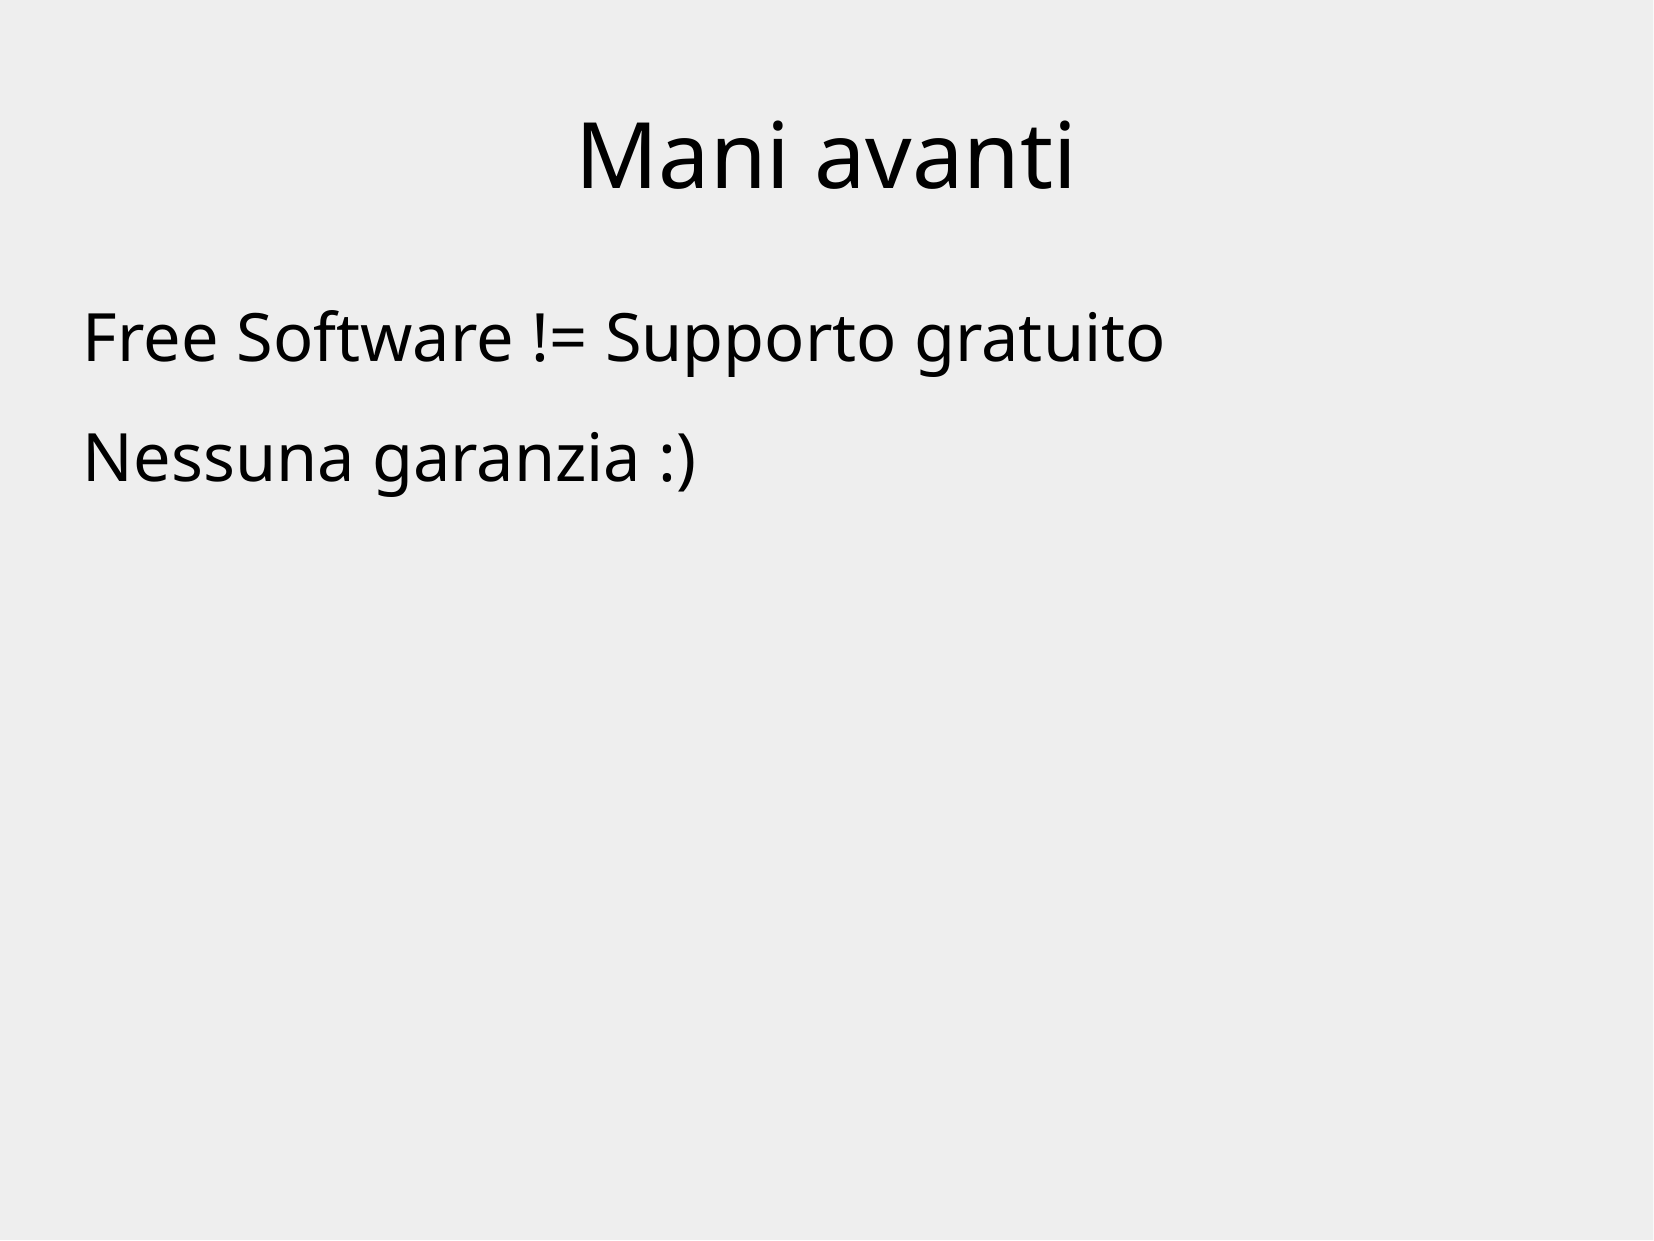

# Mani avanti
Free Software != Supporto gratuito
Nessuna garanzia :)